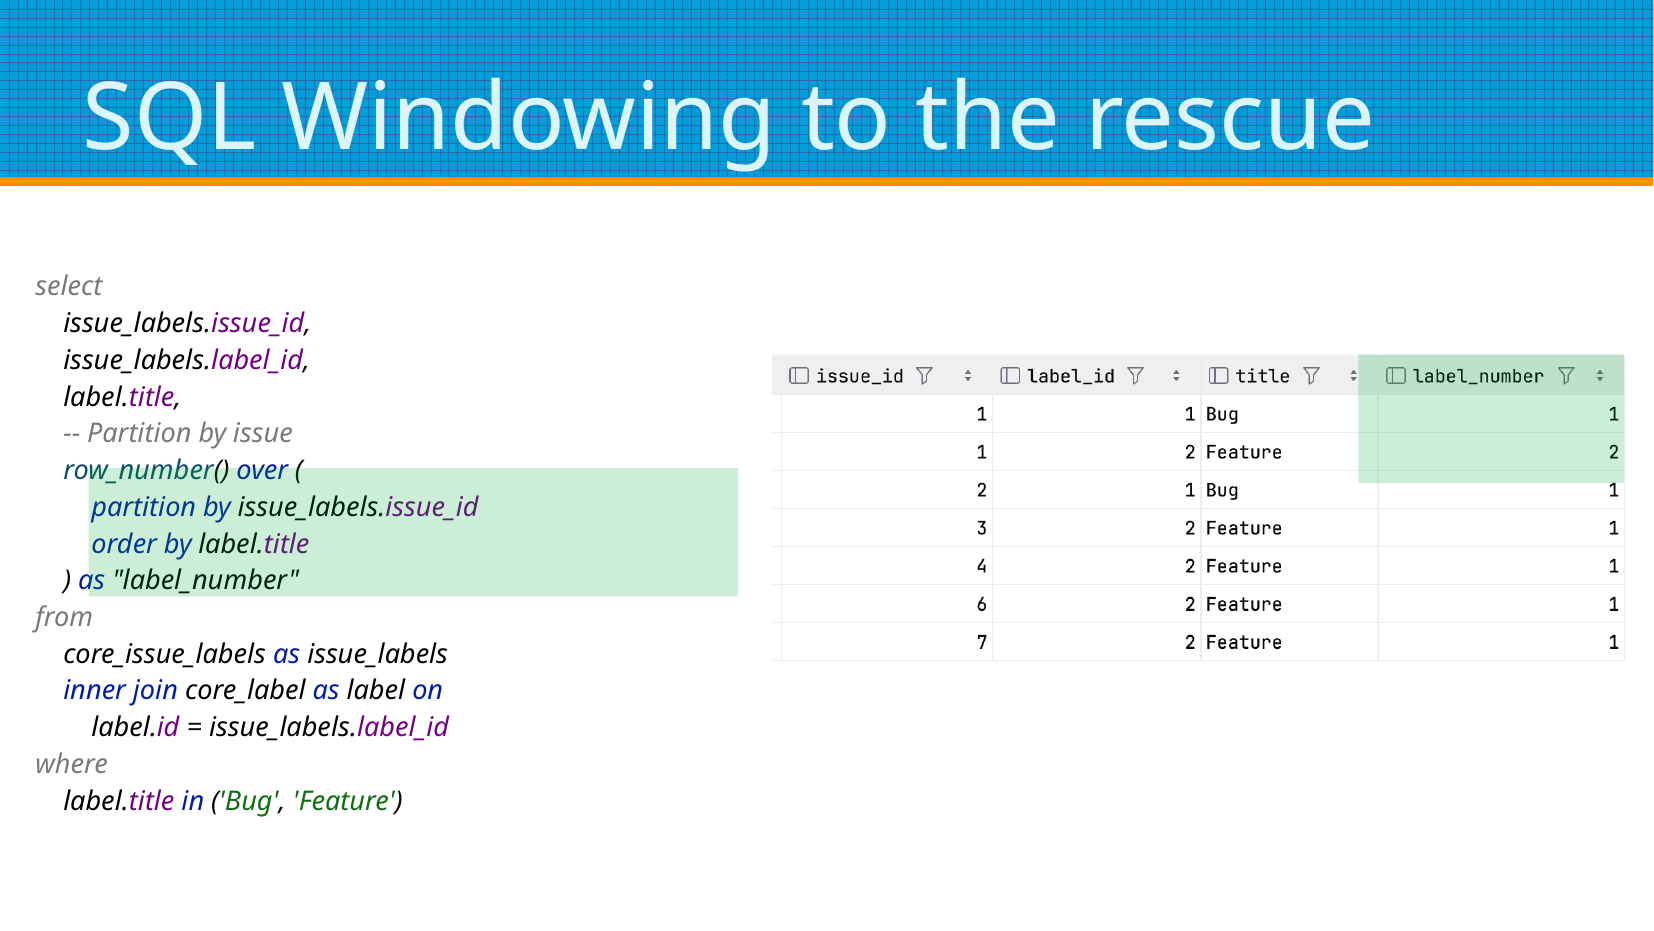

# SQL Windowing to the rescue
select
 issue_labels.issue_id,
 issue_labels.label_id,
 label.title,
 -- Partition by issue
 row_number() over (
 partition by issue_labels.issue_id
 order by label.title
 ) as "label_number"
from
 core_issue_labels as issue_labels
 inner join core_label as label on
 label.id = issue_labels.label_id
where
 label.title in ('Bug', 'Feature')